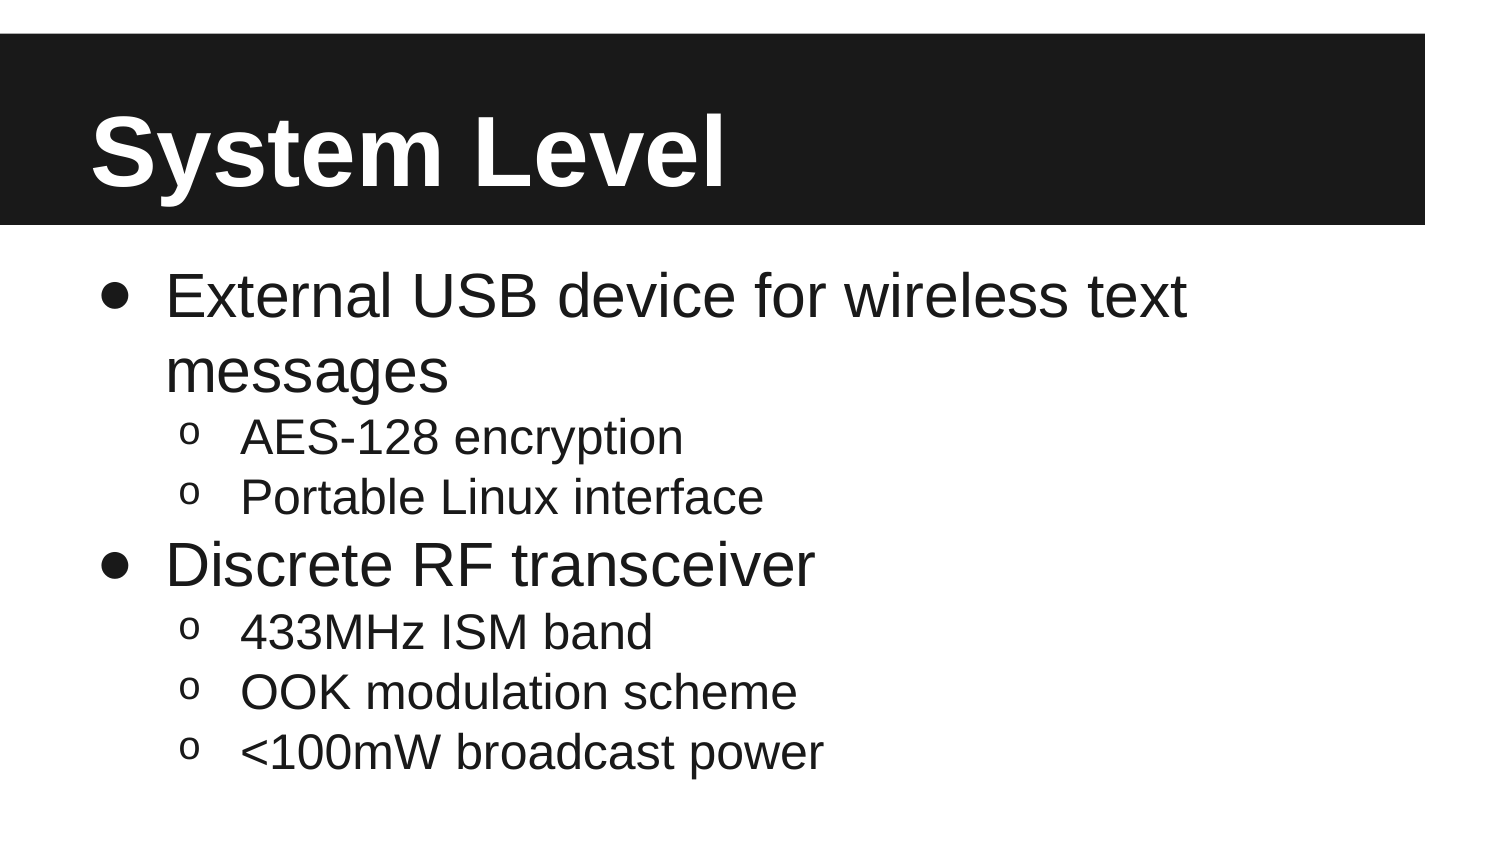

# System Level
External USB device for wireless text messages
AES-128 encryption
Portable Linux interface
Discrete RF transceiver
433MHz ISM band
OOK modulation scheme
<100mW broadcast power